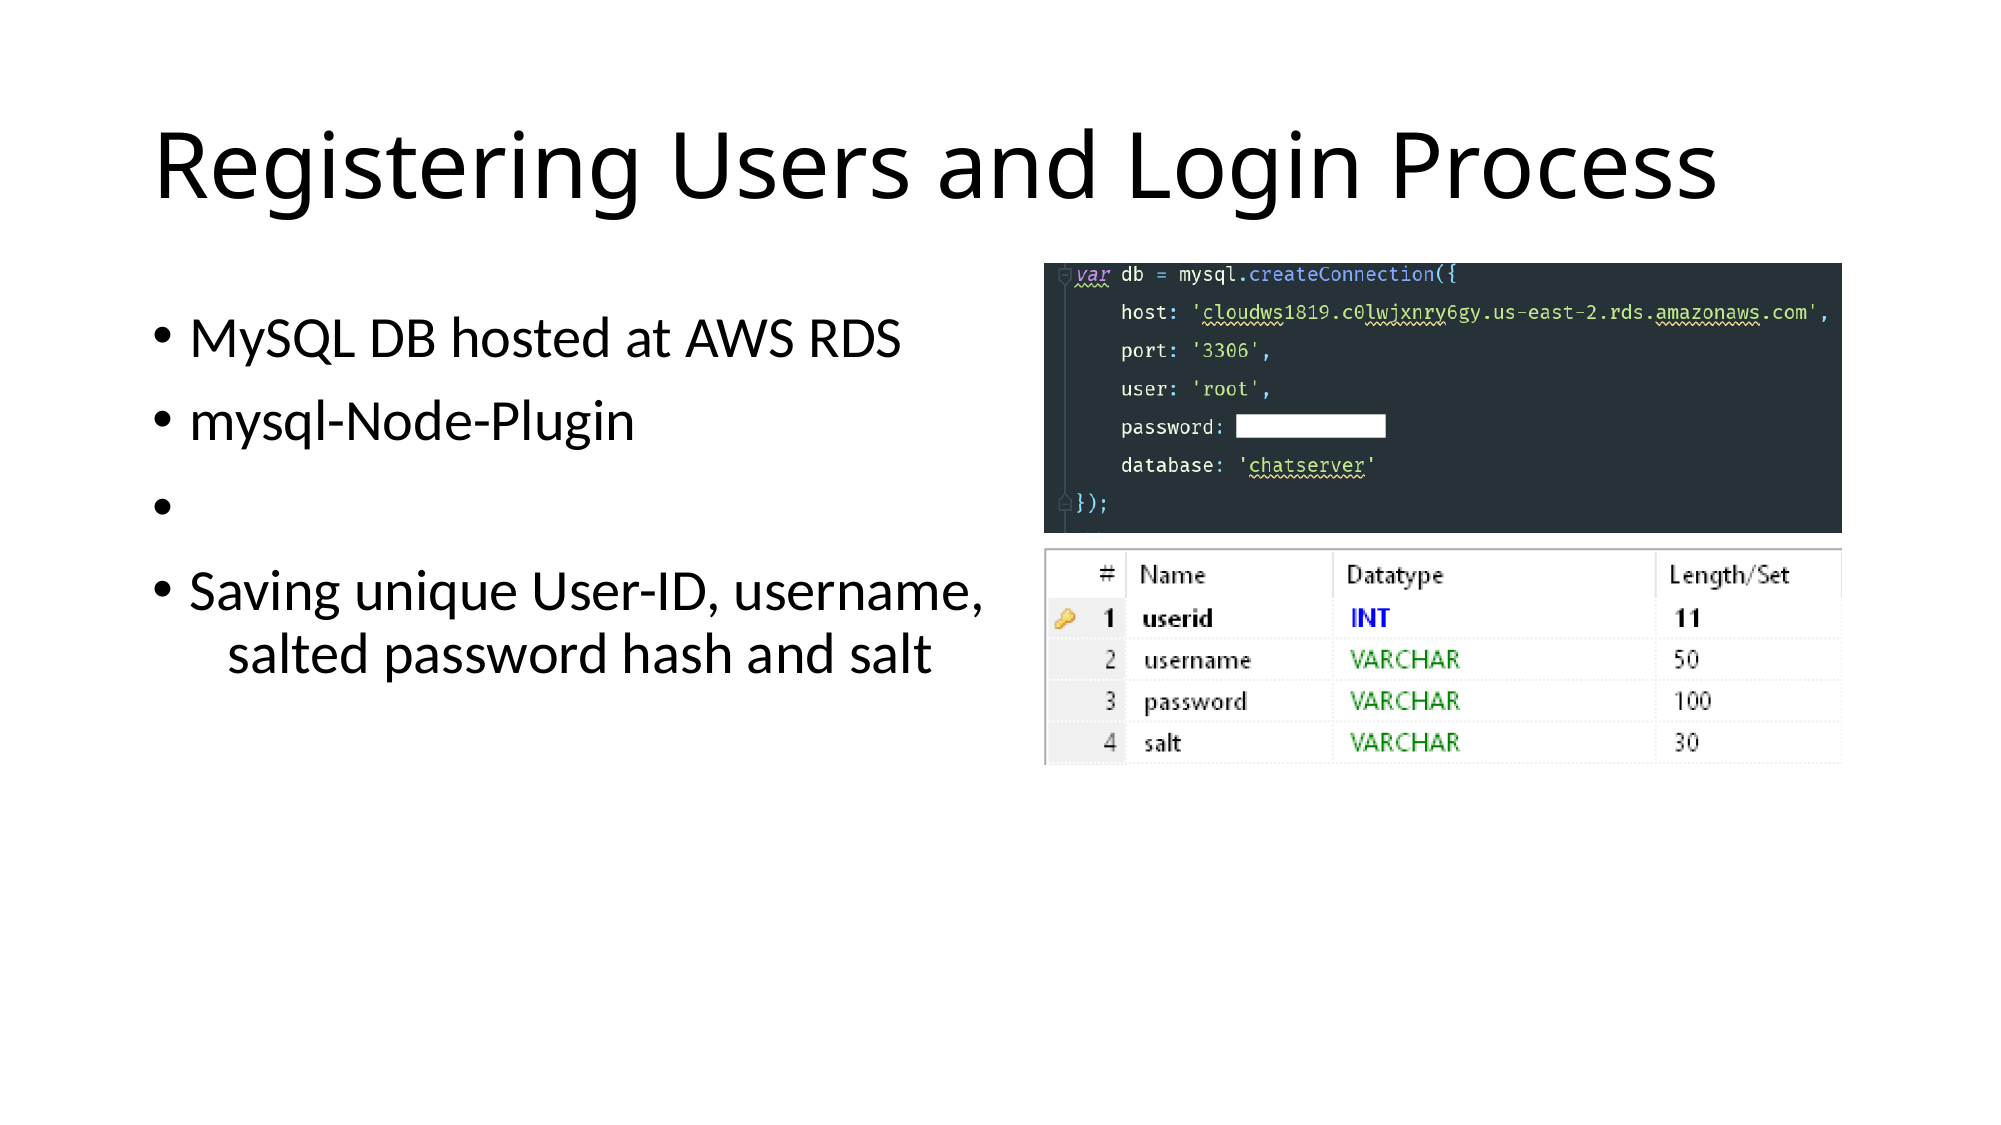

# Registering Users and Login Process
MySQL DB hosted at AWS RDS
mysql-Node-Plugin
Saving unique User-ID, username,
salted password hash and salt